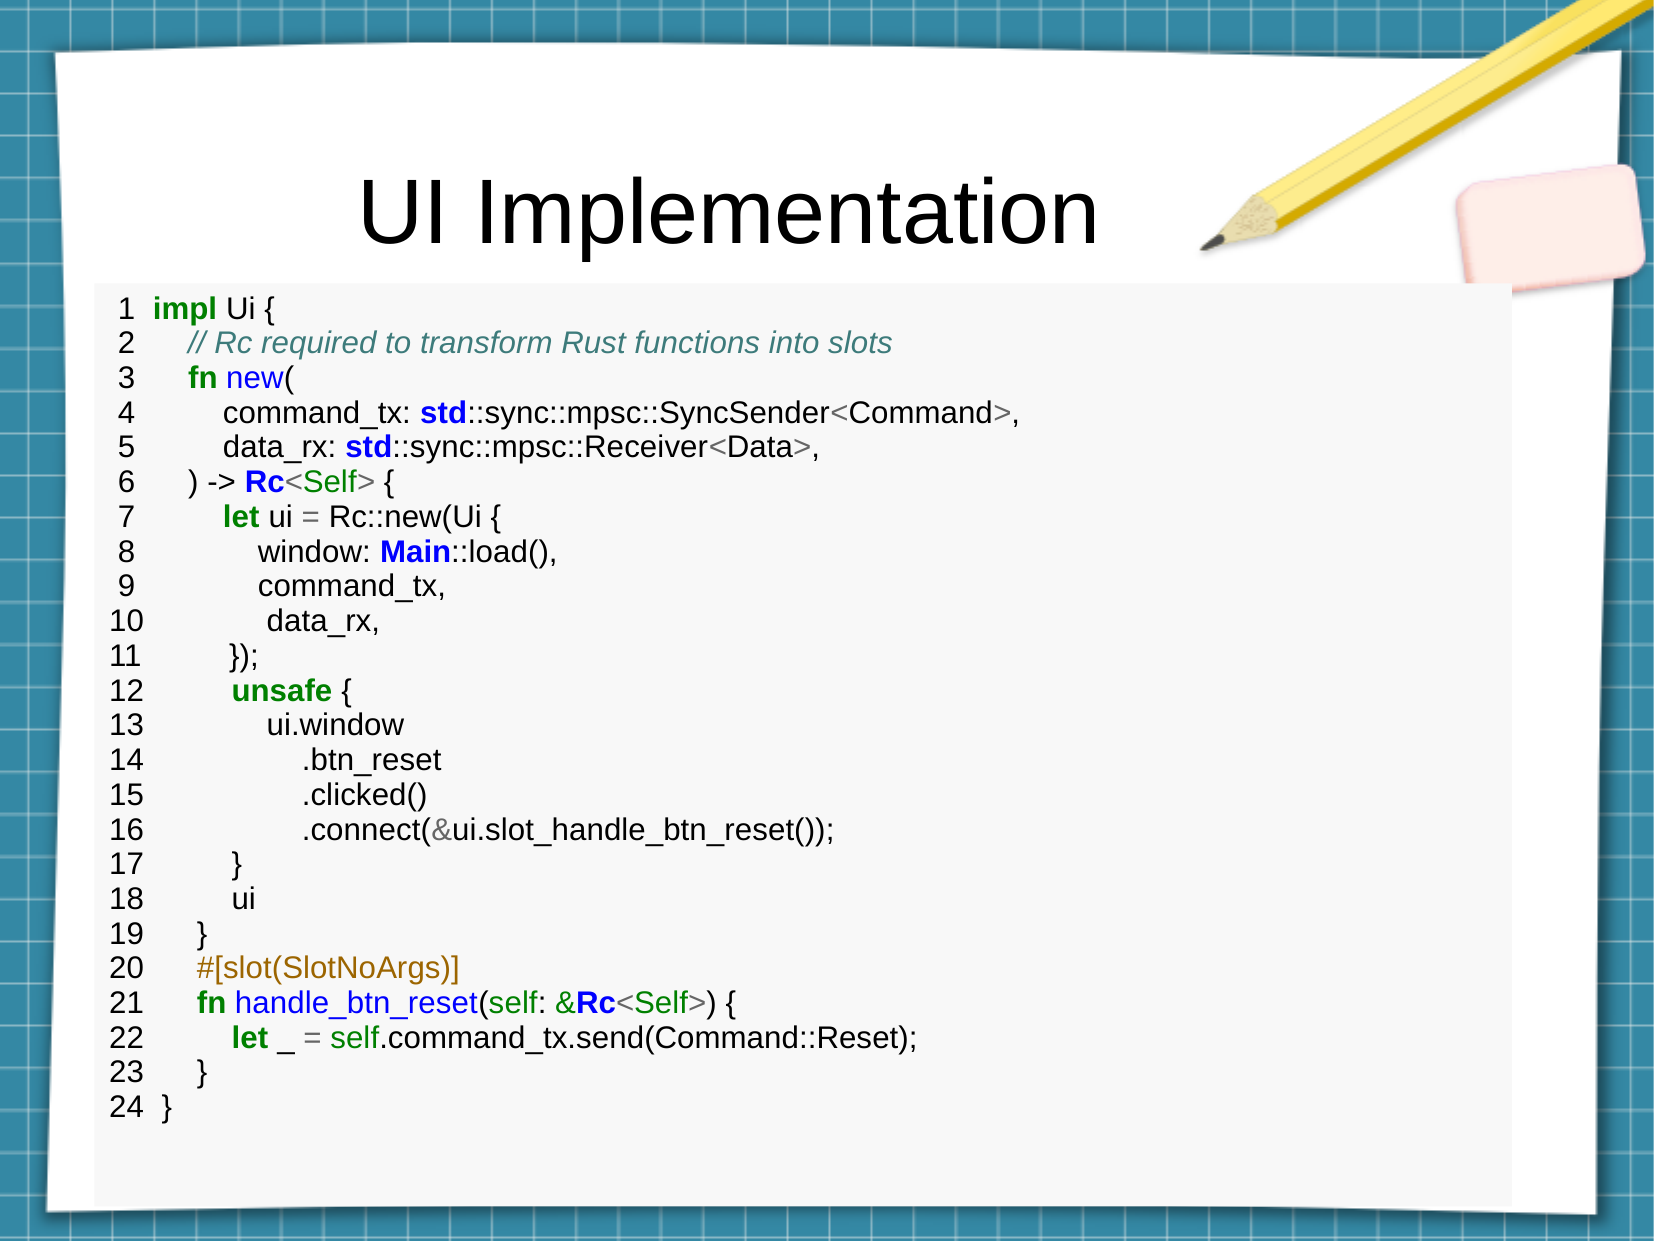

UI Implementation
 1 impl Ui {
 2 // Rc required to transform Rust functions into slots
 3 fn new(
 4 command_tx: std::sync::mpsc::SyncSender<Command>,
 5 data_rx: std::sync::mpsc::Receiver<Data>,
 6 ) -> Rc<Self> {
 7 let ui = Rc::new(Ui {
 8 window: Main::load(),
 9 command_tx,
10 data_rx,
11 });
12 unsafe {
13 ui.window
14 .btn_reset
15 .clicked()
16 .connect(&ui.slot_handle_btn_reset());
17 }
18 ui
19 }
20 #[slot(SlotNoArgs)]
21 fn handle_btn_reset(self: &Rc<Self>) {
22 let _ = self.command_tx.send(Command::Reset);
23 }
24 }